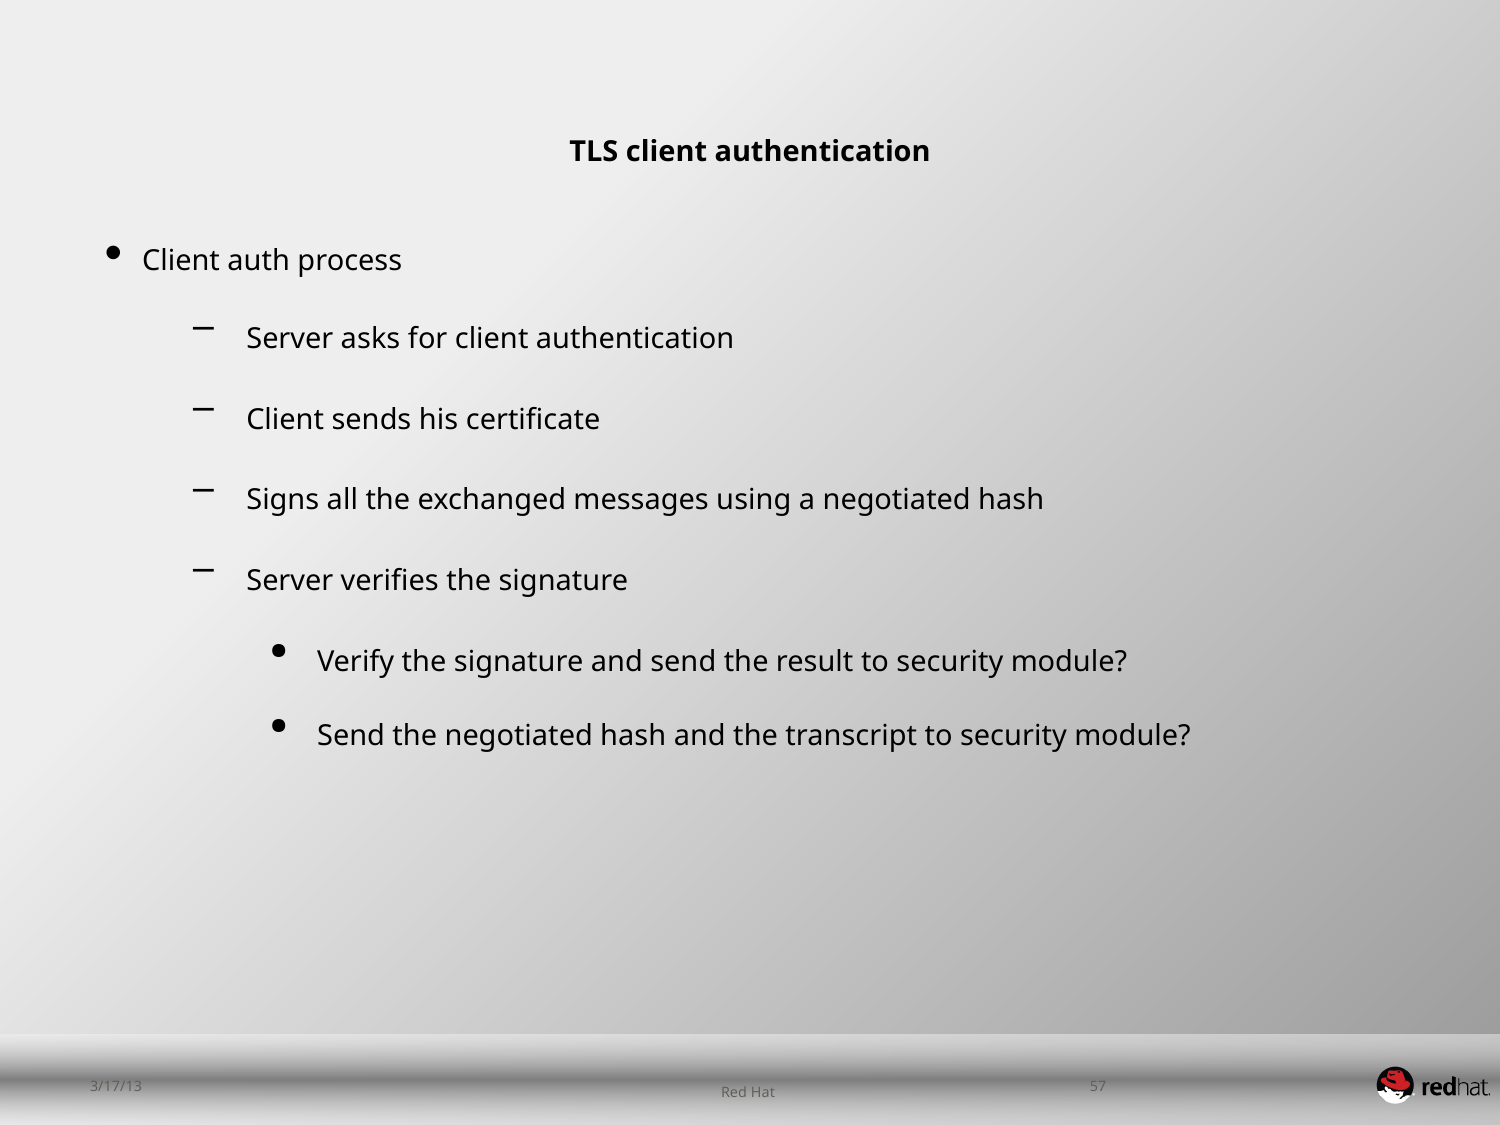

# TLS client authentication
Client auth process
Server asks for client authentication
Client sends his certificate
Signs all the exchanged messages using a negotiated hash
Server verifies the signature
Verify the signature and send the result to security module?
Send the negotiated hash and the transcript to security module?
3/17/13
Red Hat